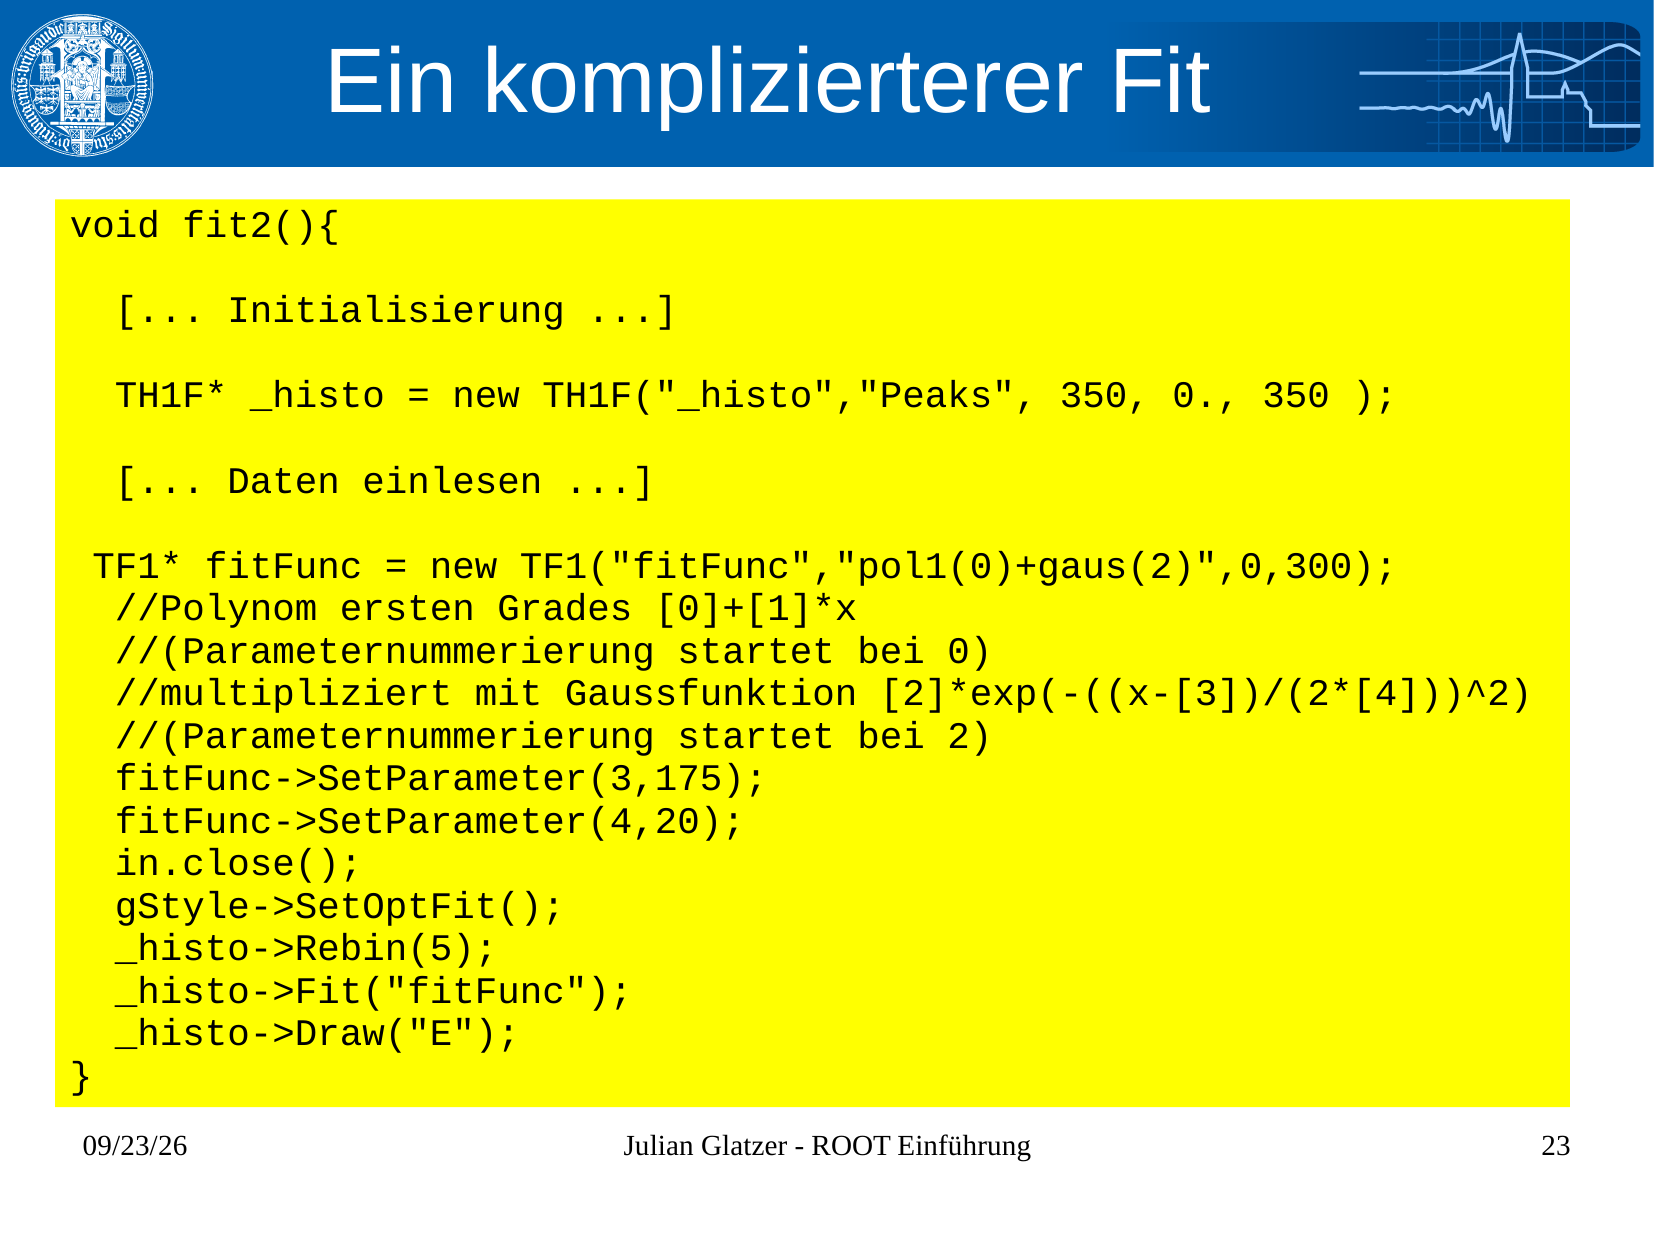

# Ein komplizierterer Fit
void fit2(){
 [... Initialisierung ...]
 TH1F* _histo = new TH1F("_histo","Peaks", 350, 0., 350 );
 [... Daten einlesen ...]
 TF1* fitFunc = new TF1("fitFunc","pol1(0)+gaus(2)",0,300);
 //Polynom ersten Grades [0]+[1]*x
 //(Parameternummerierung startet bei 0)
 //multipliziert mit Gaussfunktion [2]*exp(-((x-[3])/(2*[4]))^2)
 //(Parameternummerierung startet bei 2)
 fitFunc->SetParameter(3,175);
 fitFunc->SetParameter(4,20);
 in.close();
 gStyle->SetOptFit();
 _histo->Rebin(5);
 _histo->Fit("fitFunc");
 _histo->Draw("E");
}
Julian Glatzer - ROOT Einführung
23